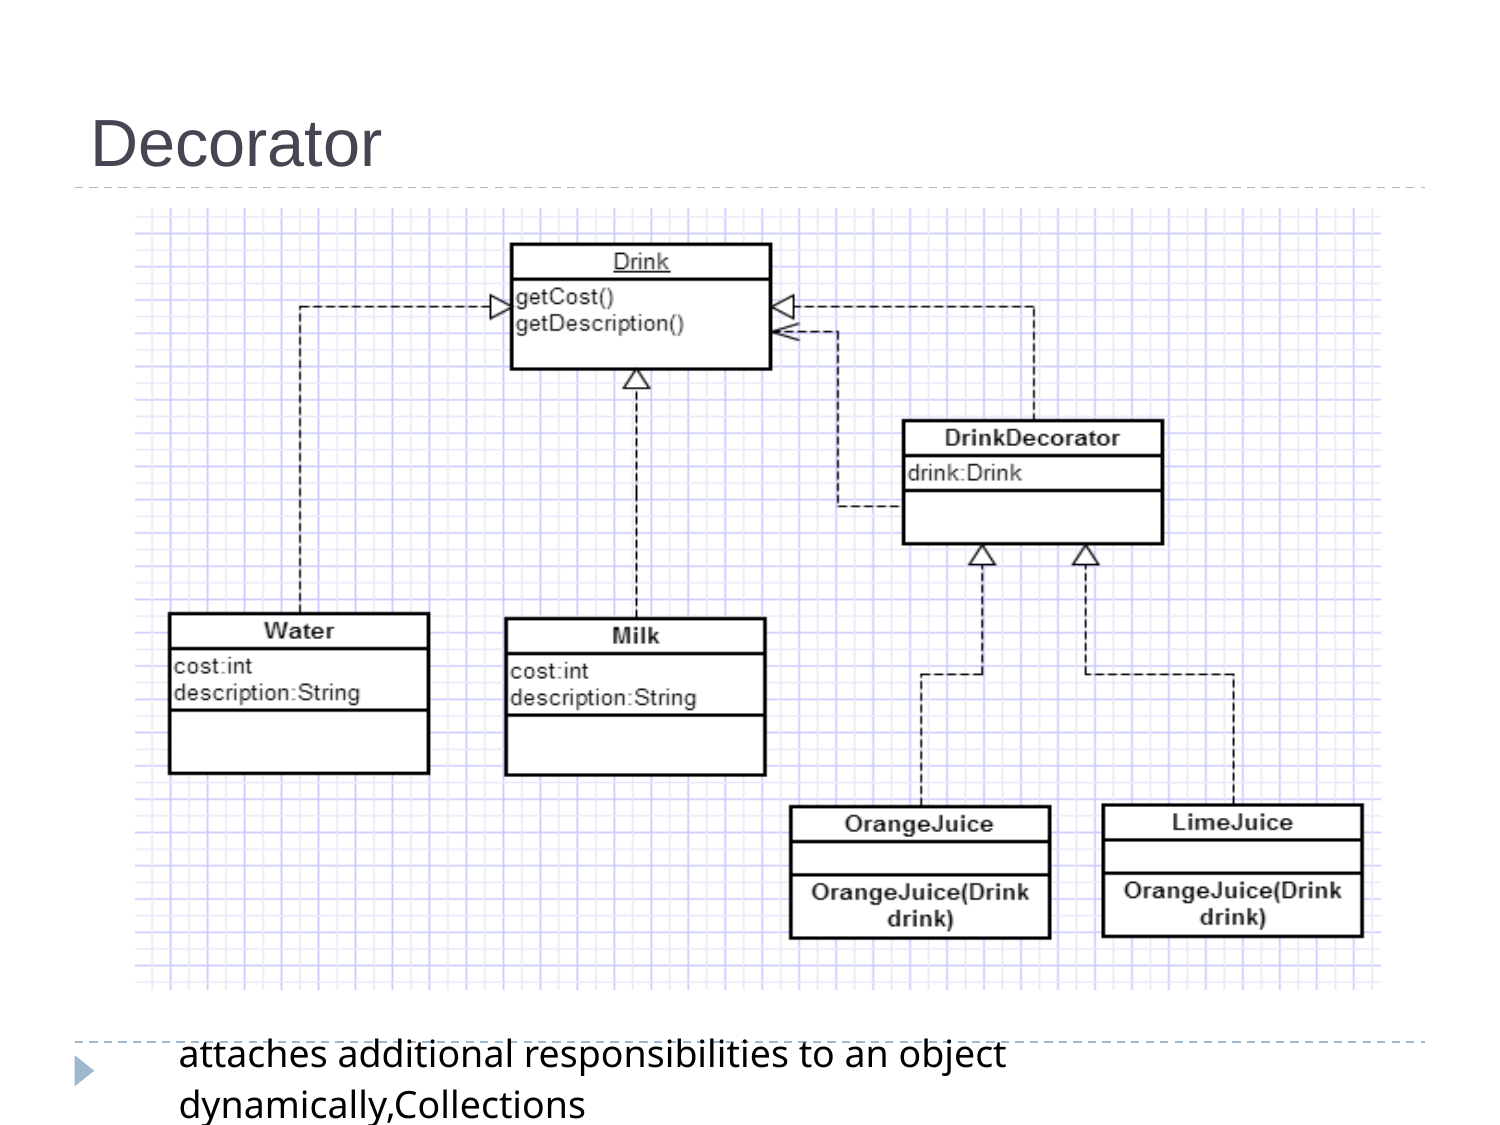

# Decorator
attaches additional responsibilities to an object dynamically,Collections